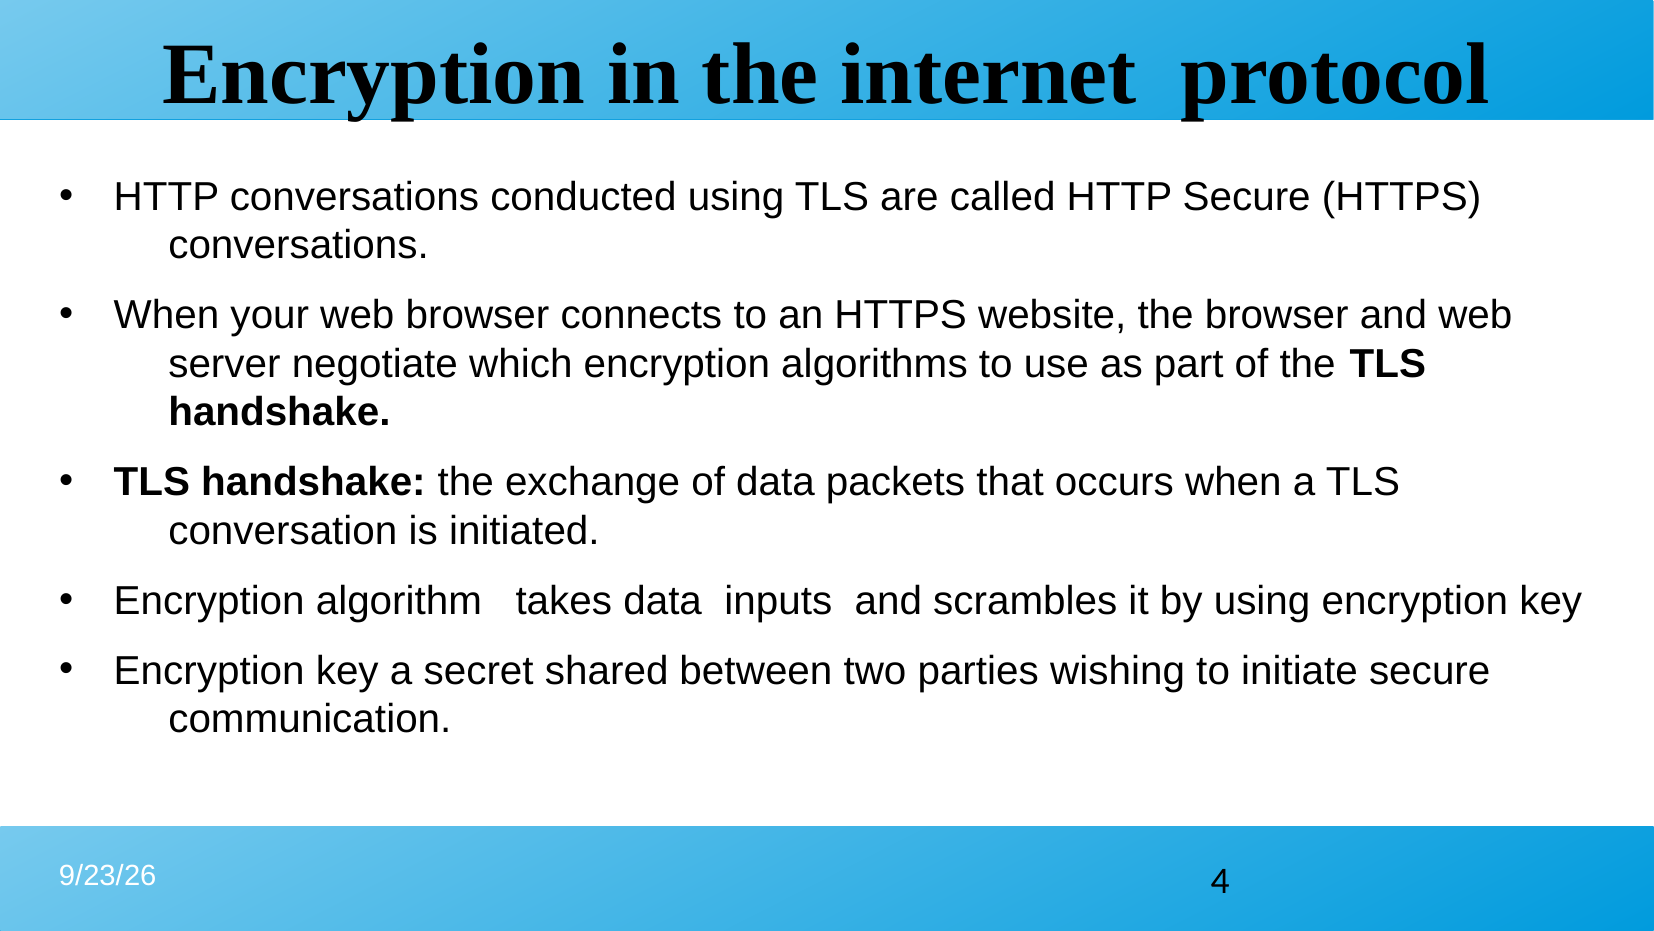

# Encryption in the internet protocol
HTTP conversations conducted using TLS are called HTTP Secure (HTTPS) conversations.
When your web browser connects to an HTTPS website, the browser and web server negotiate which encryption algorithms to use as part of the TLS handshake.
TLS handshake: the exchange of data packets that occurs when a TLS conversation is initiated.
Encryption algorithm takes data inputs and scrambles it by using encryption key
Encryption key a secret shared between two parties wishing to initiate secure communication.